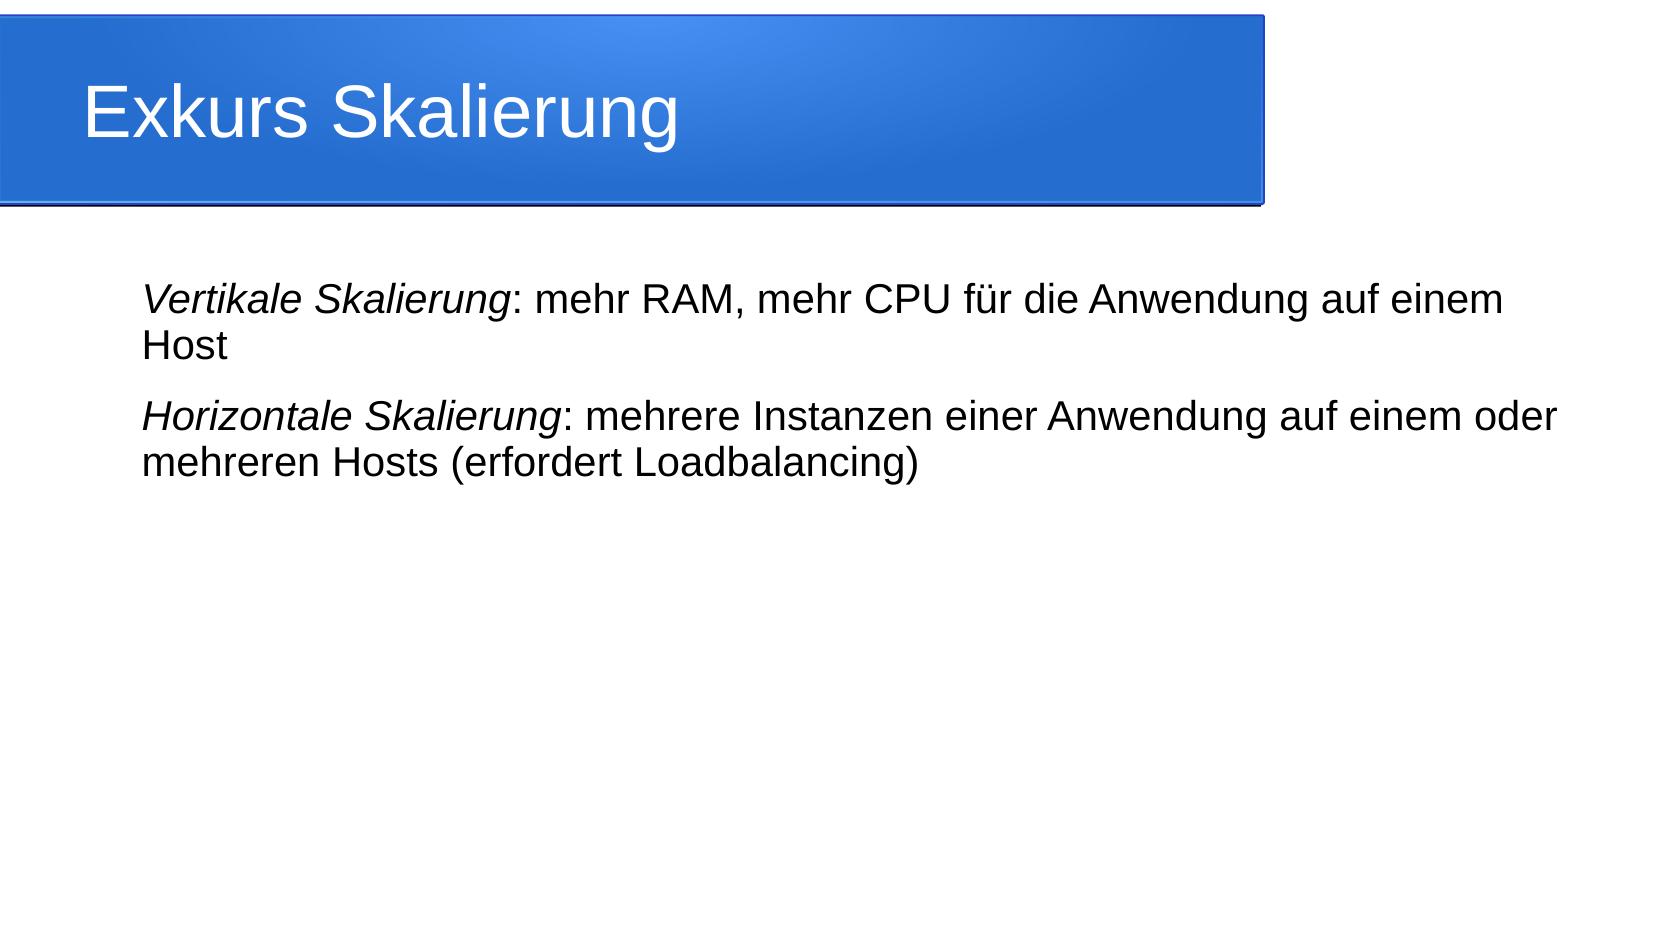

# Exkurs Skalierung
Vertikale Skalierung: mehr RAM, mehr CPU für die Anwendung auf einem Host
Horizontale Skalierung: mehrere Instanzen einer Anwendung auf einem oder mehreren Hosts (erfordert Loadbalancing)